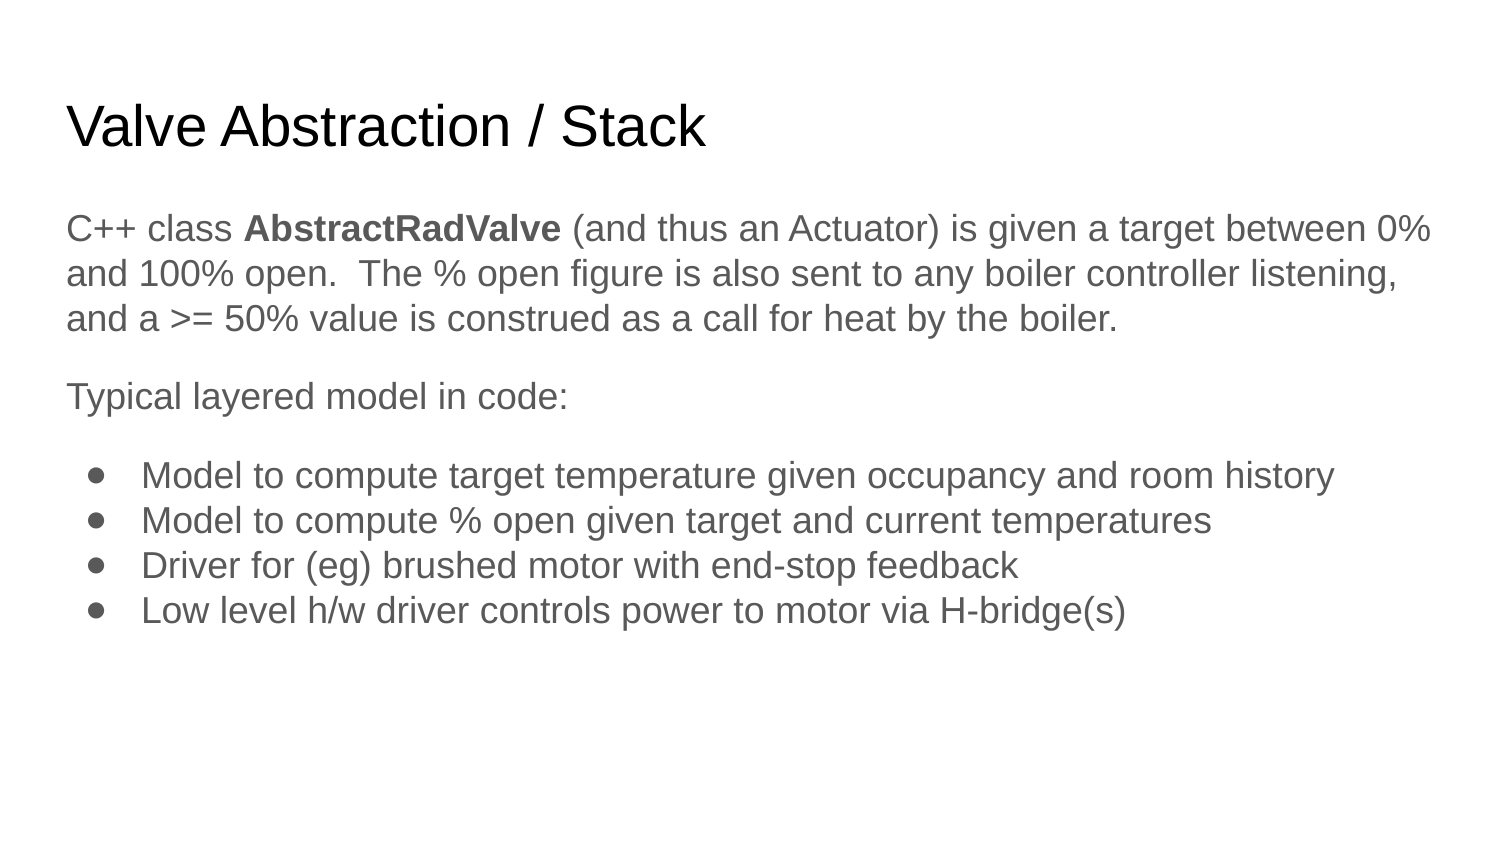

# Valve Abstraction / Stack
C++ class AbstractRadValve (and thus an Actuator) is given a target between 0% and 100% open. The % open figure is also sent to any boiler controller listening, and a >= 50% value is construed as a call for heat by the boiler.
Typical layered model in code:
Model to compute target temperature given occupancy and room history
Model to compute % open given target and current temperatures
Driver for (eg) brushed motor with end-stop feedback
Low level h/w driver controls power to motor via H-bridge(s)